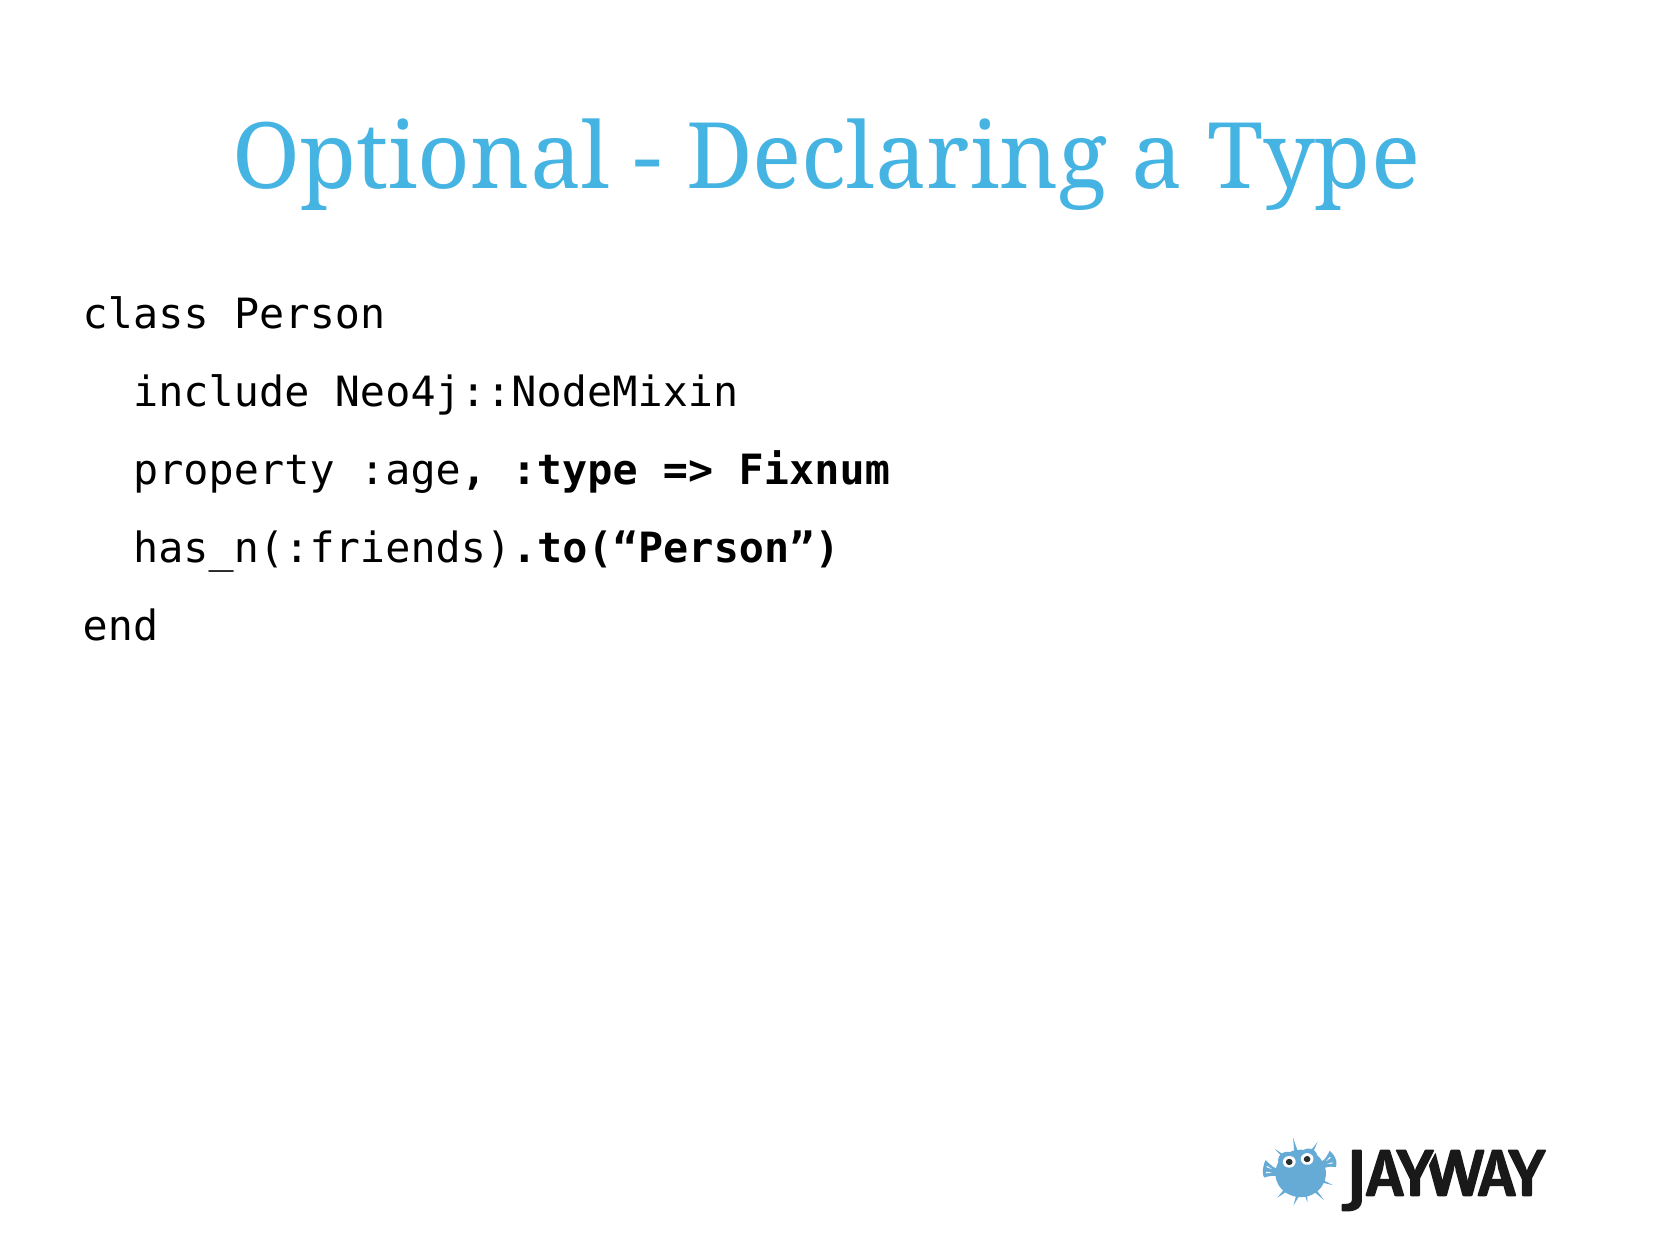

# Optional - Declaring a Type
class Person
 include Neo4j::NodeMixin
 property :age, :type => Fixnum
 has_n(:friends).to(“Person”)
end